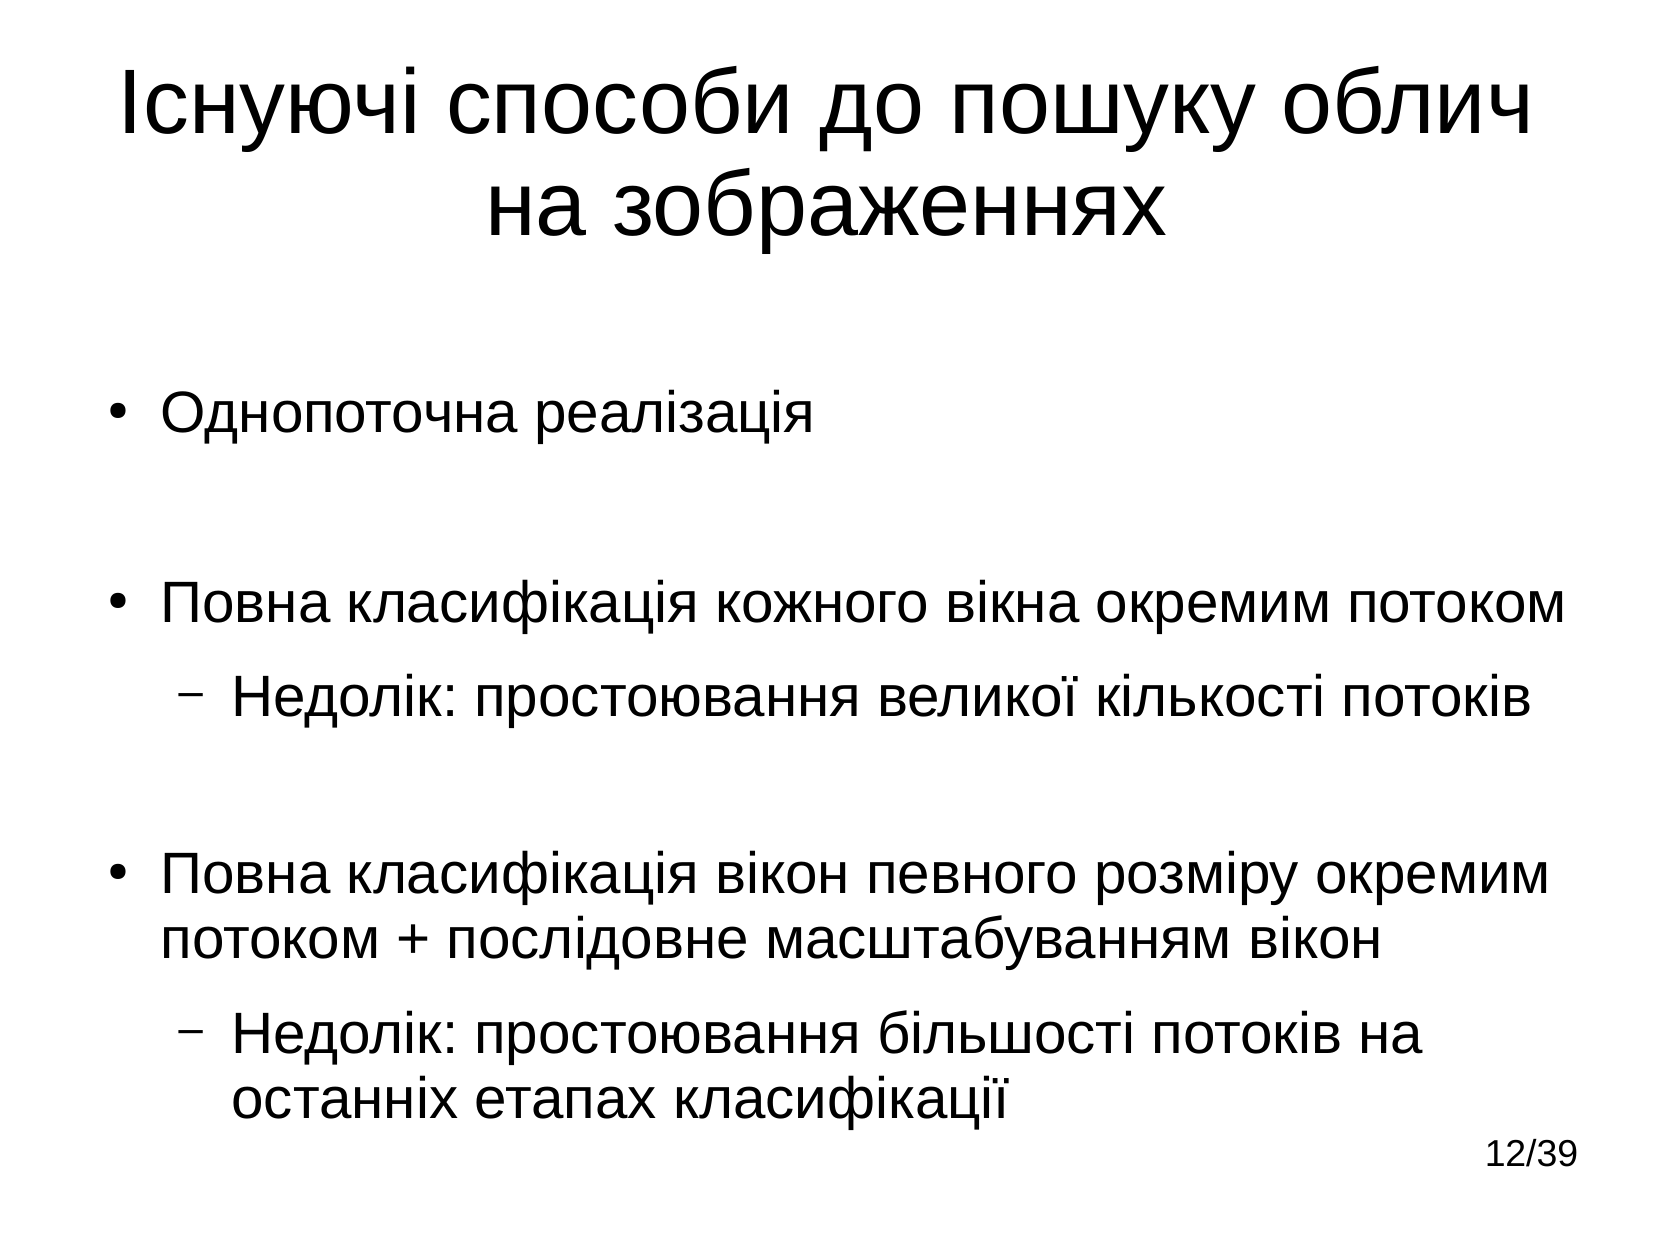

# Існуючі способи до пошуку облич на зображеннях
Однопоточна реалізація
Повна класифікація кожного вікна окремим потоком
Недолік: простоювання великої кількості потоків
Повна класифікація вікон певного розміру окремим потоком + послідовне масштабуванням вікон
Недолік: простоювання більшості потоків на останніх етапах класифікації
12/39